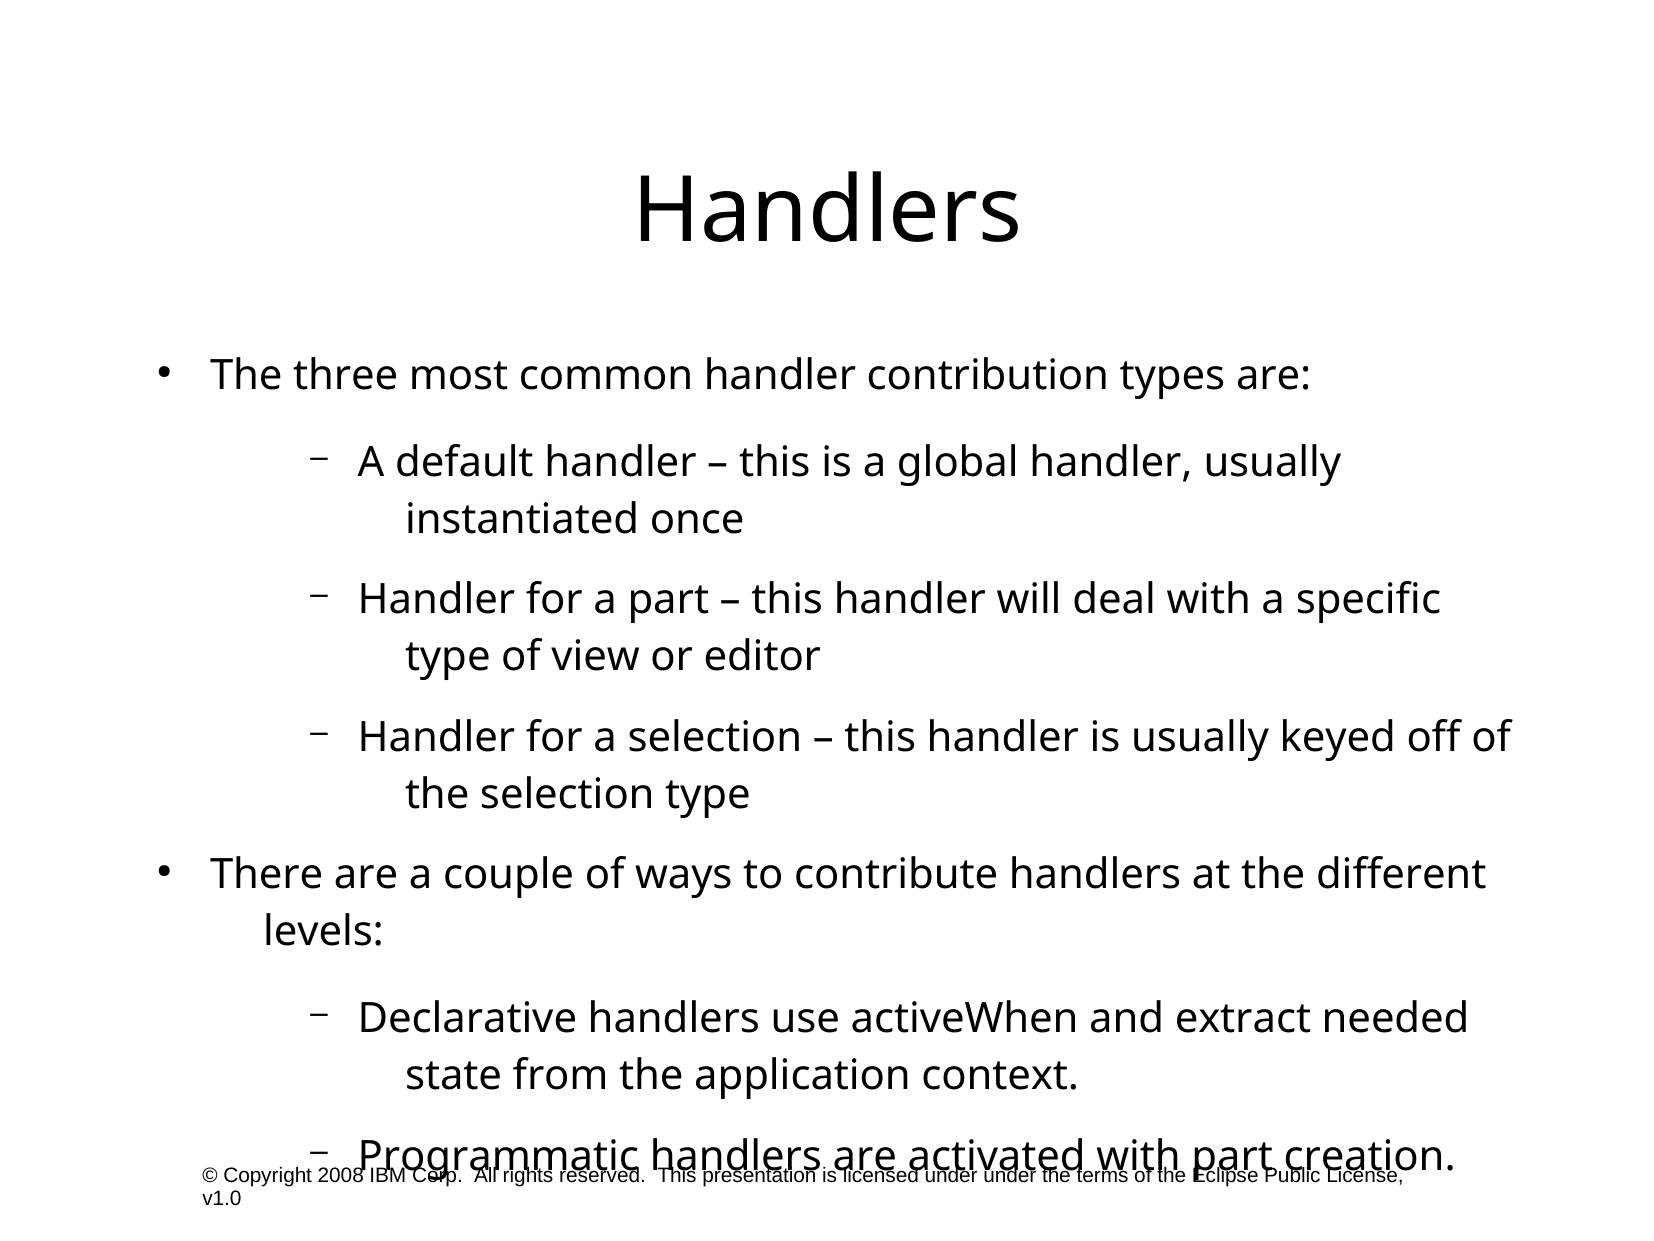

# Handlers
The three most common handler contribution types are:
A default handler – this is a global handler, usually instantiated once
Handler for a part – this handler will deal with a specific type of view or editor
Handler for a selection – this handler is usually keyed off of the selection type
There are a couple of ways to contribute handlers at the different levels:
Declarative handlers use activeWhen and extract needed state from the application context.
Programmatic handlers are activated with part creation.